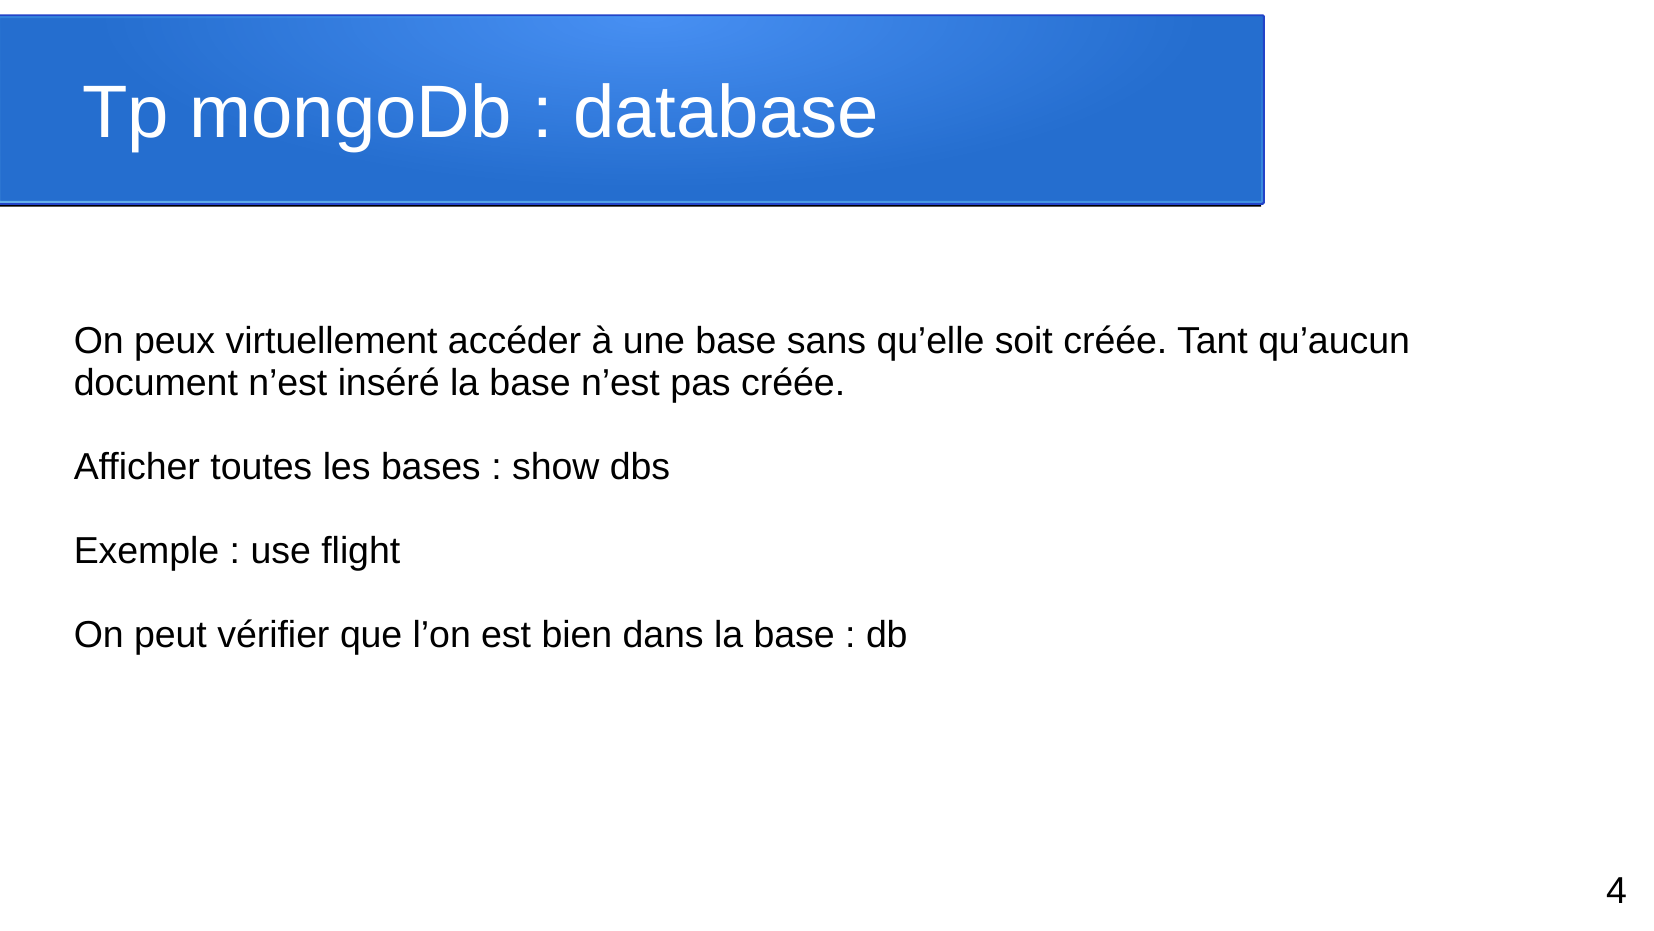

# Tp mongoDb : database
On peux virtuellement accéder à une base sans qu’elle soit créée. Tant qu’aucun document n’est inséré la base n’est pas créée.
Afficher toutes les bases : show dbs
Exemple : use flight
On peut vérifier que l’on est bien dans la base : db
4